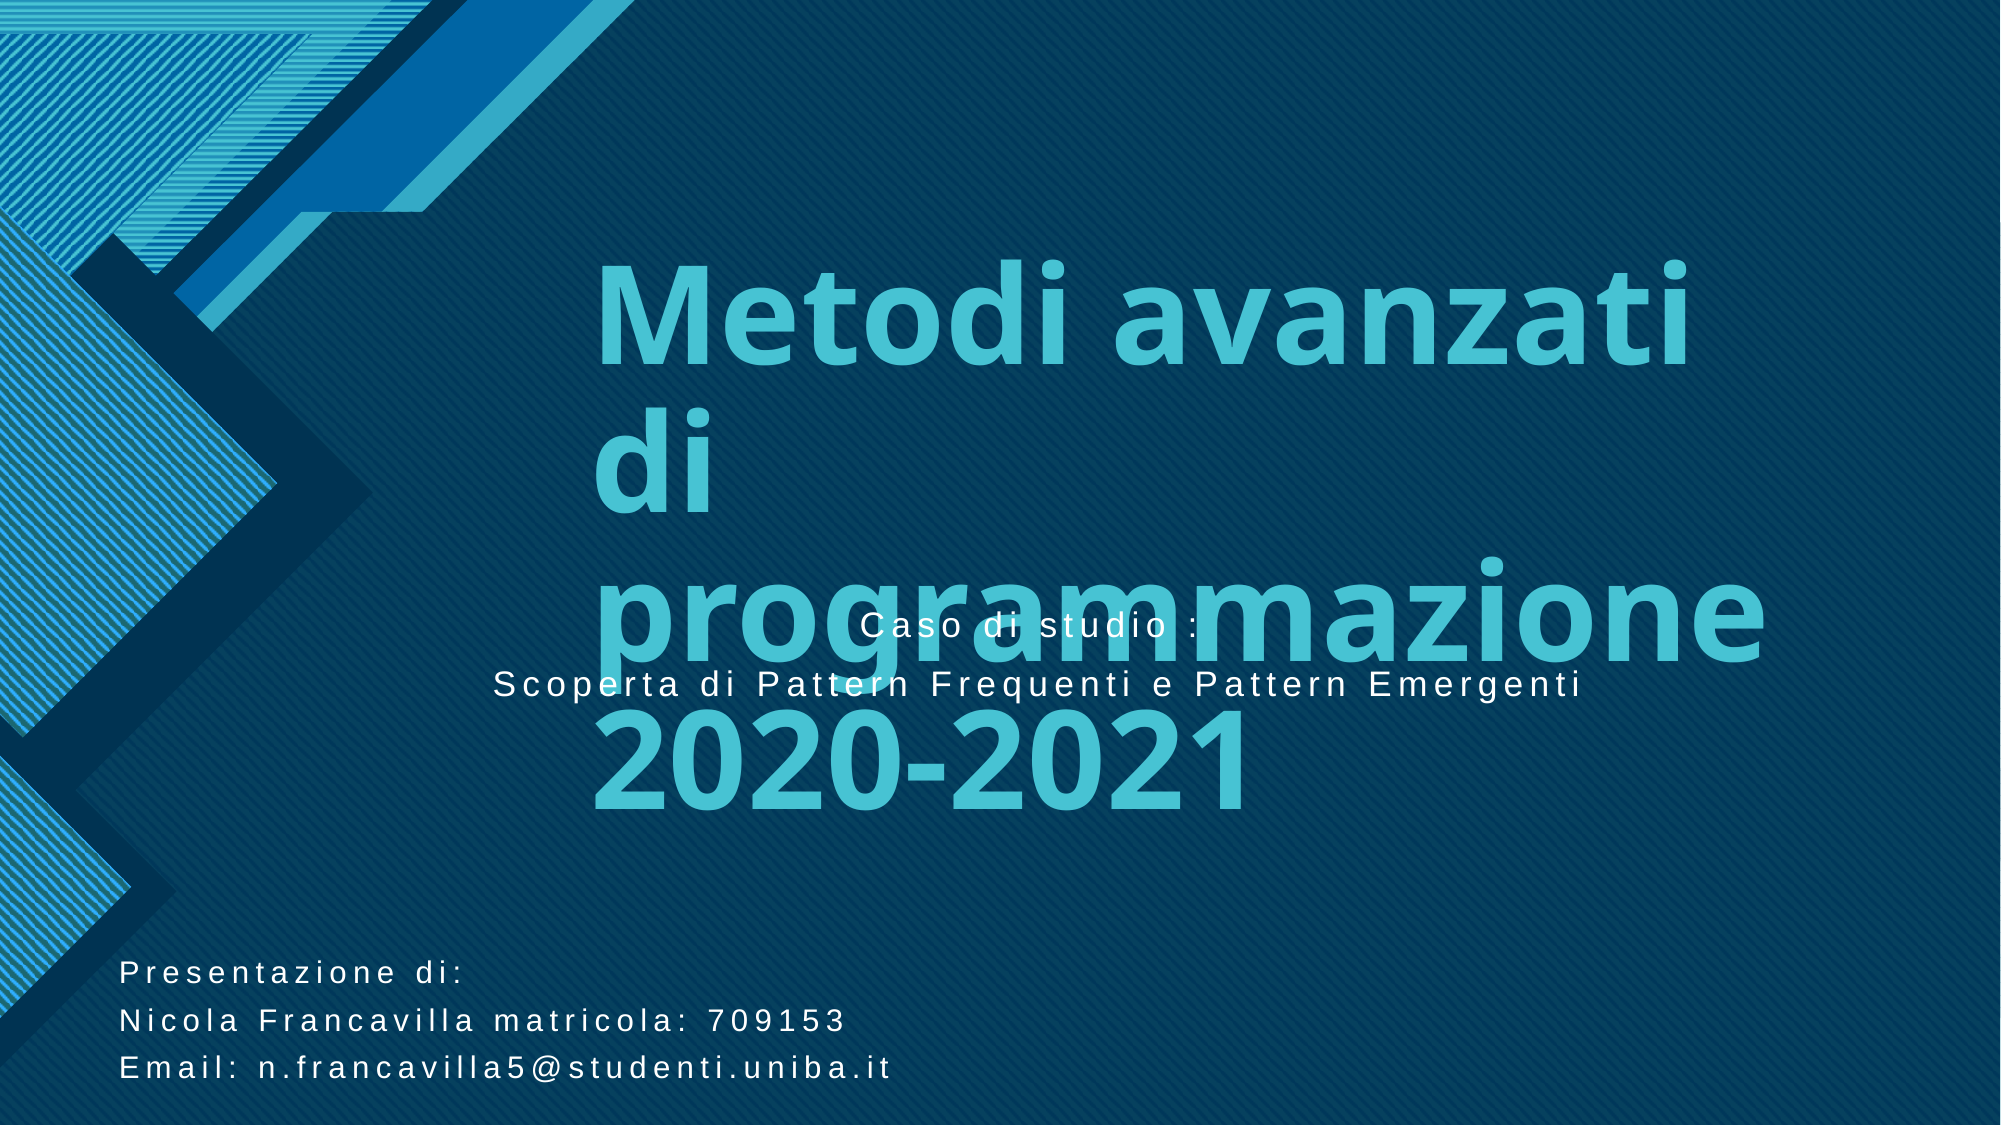

# Metodi avanzati di programmazione 2020-2021
Caso di studio :
 Scoperta di Pattern Frequenti e Pattern Emergenti
Presentazione di:
Nicola Francavilla matricola: 709153
Email: n.francavilla5@studenti.uniba.it